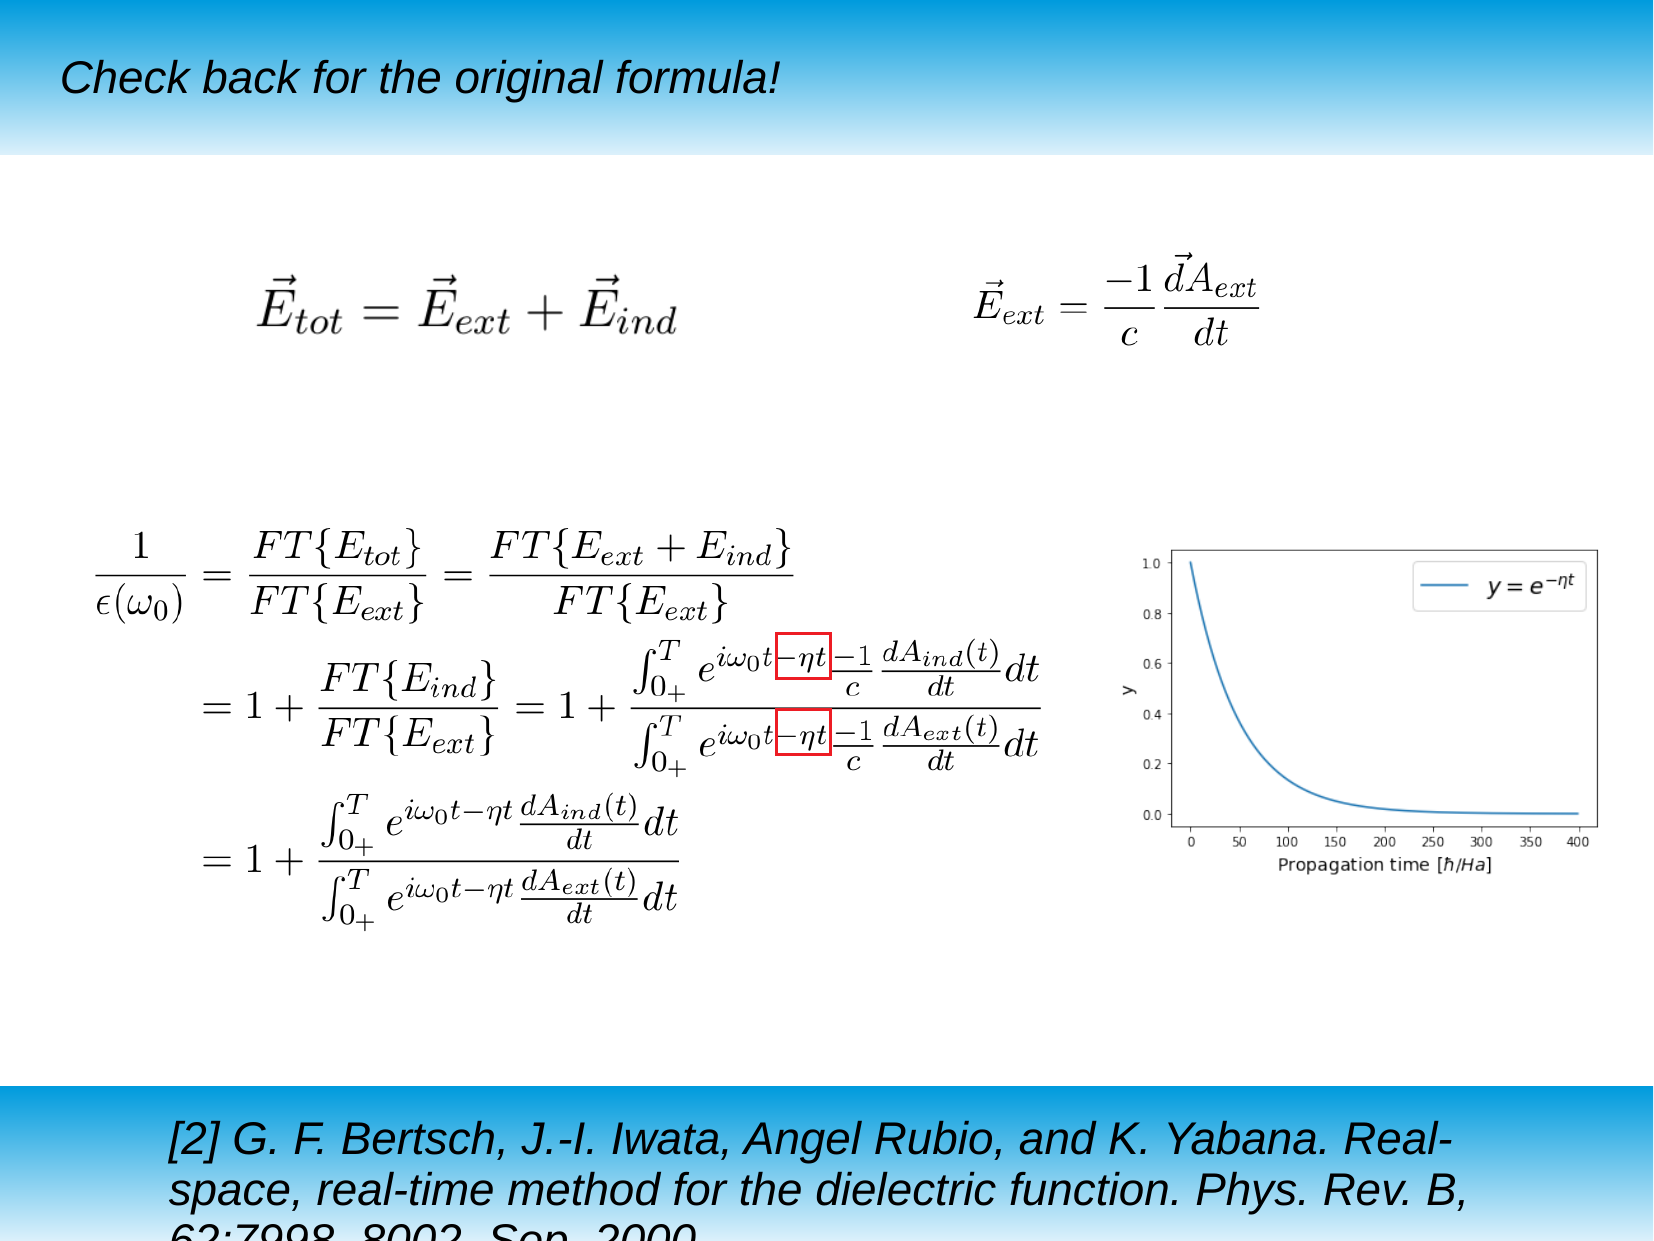

Check back for the original formula!
[2] G. F. Bertsch, J.-I. Iwata, Angel Rubio, and K. Yabana. Real-space, real-time method for the dielectric function. Phys. Rev. B, 62:7998–8002, Sep, 2000